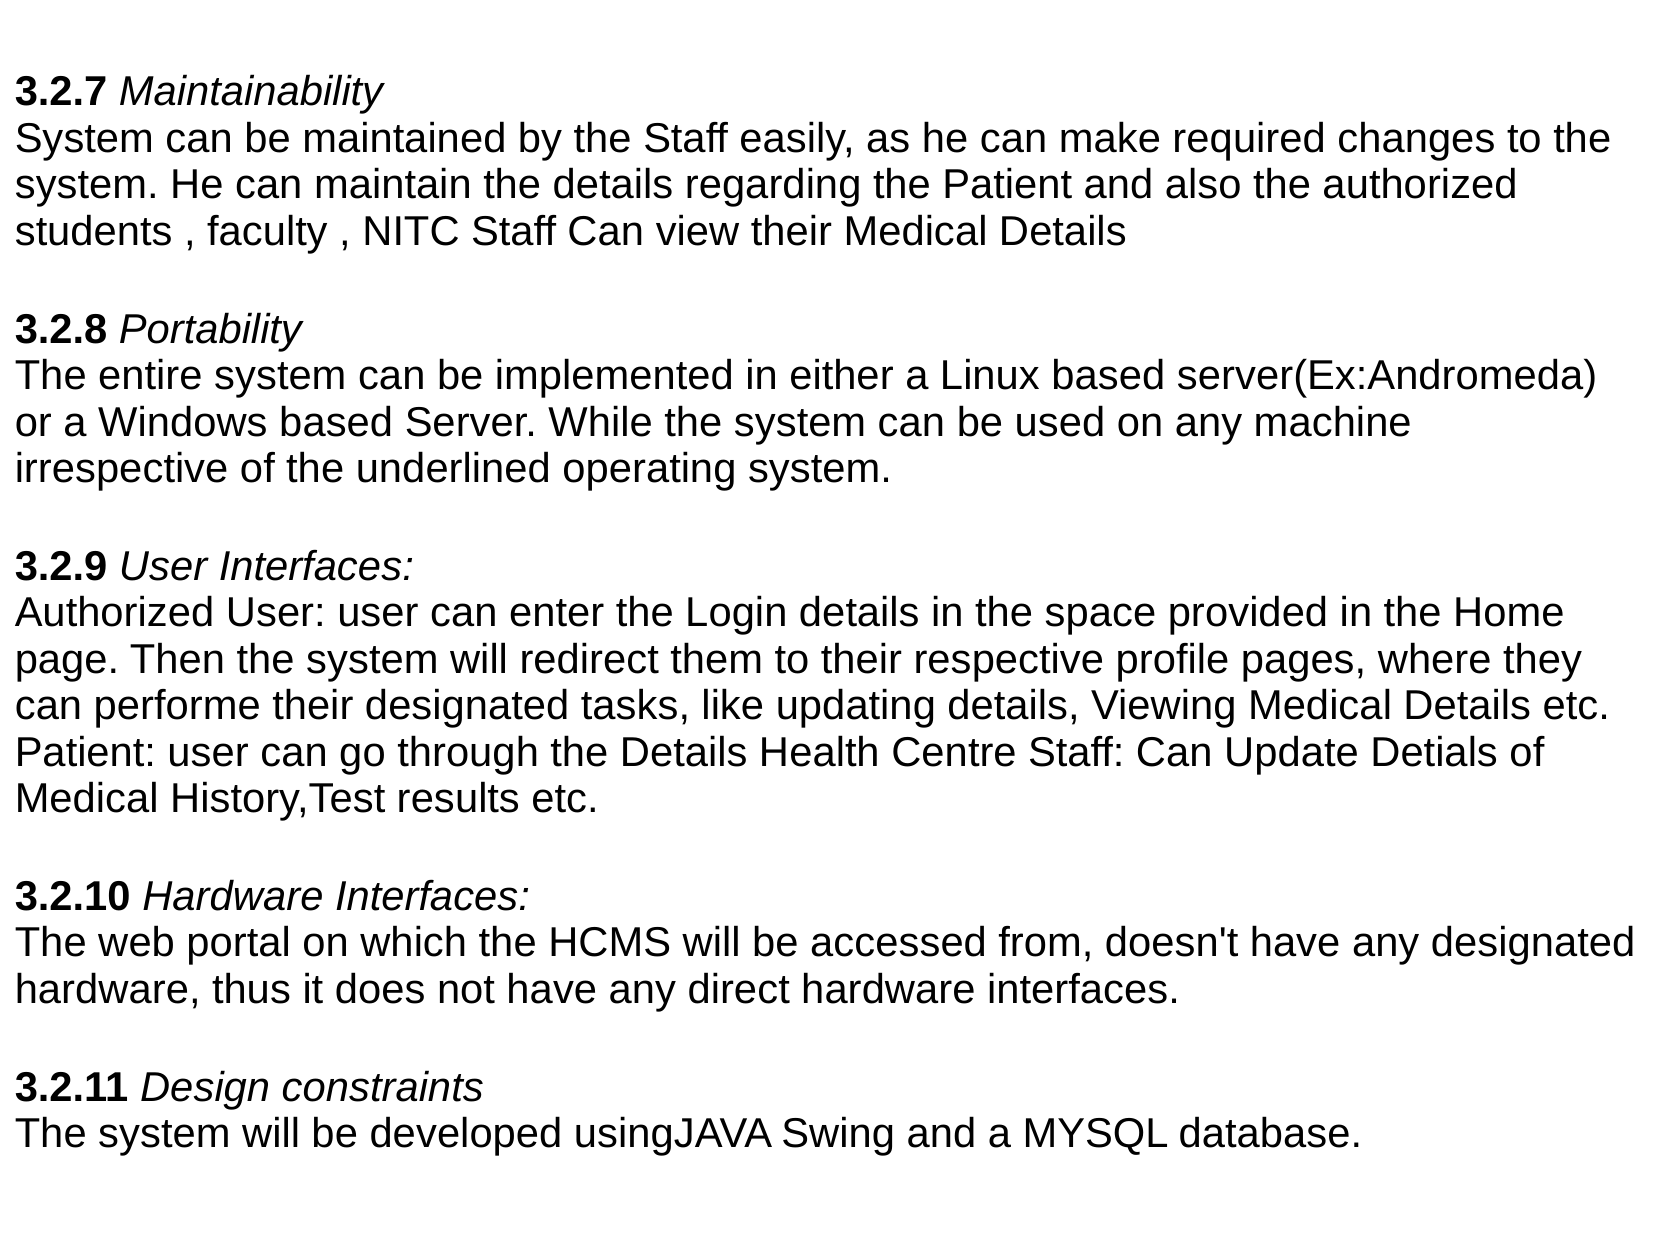

3.2.7 Maintainability
System can be maintained by the Staff easily, as he can make required changes to the system. He can maintain the details regarding the Patient and also the authorized students , faculty , NITC Staff Can view their Medical Details
3.2.8 Portability
The entire system can be implemented in either a Linux based server(Ex:Andromeda) or a Windows based Server. While the system can be used on any machine
irrespective of the underlined operating system.
3.2.9 User Interfaces:
Authorized User: user can enter the Login details in the space provided in the Home page. Then the system will redirect them to their respective profile pages, where they
can performe their designated tasks, like updating details, Viewing Medical Details etc.
Patient: user can go through the Details Health Centre Staff: Can Update Detials of Medical History,Test results etc.
3.2.10 Hardware Interfaces:
The web portal on which the HCMS will be accessed from, doesn't have any designated hardware, thus it does not have any direct hardware interfaces.
3.2.11 Design constraints
The system will be developed usingJAVA Swing and a MYSQL database.